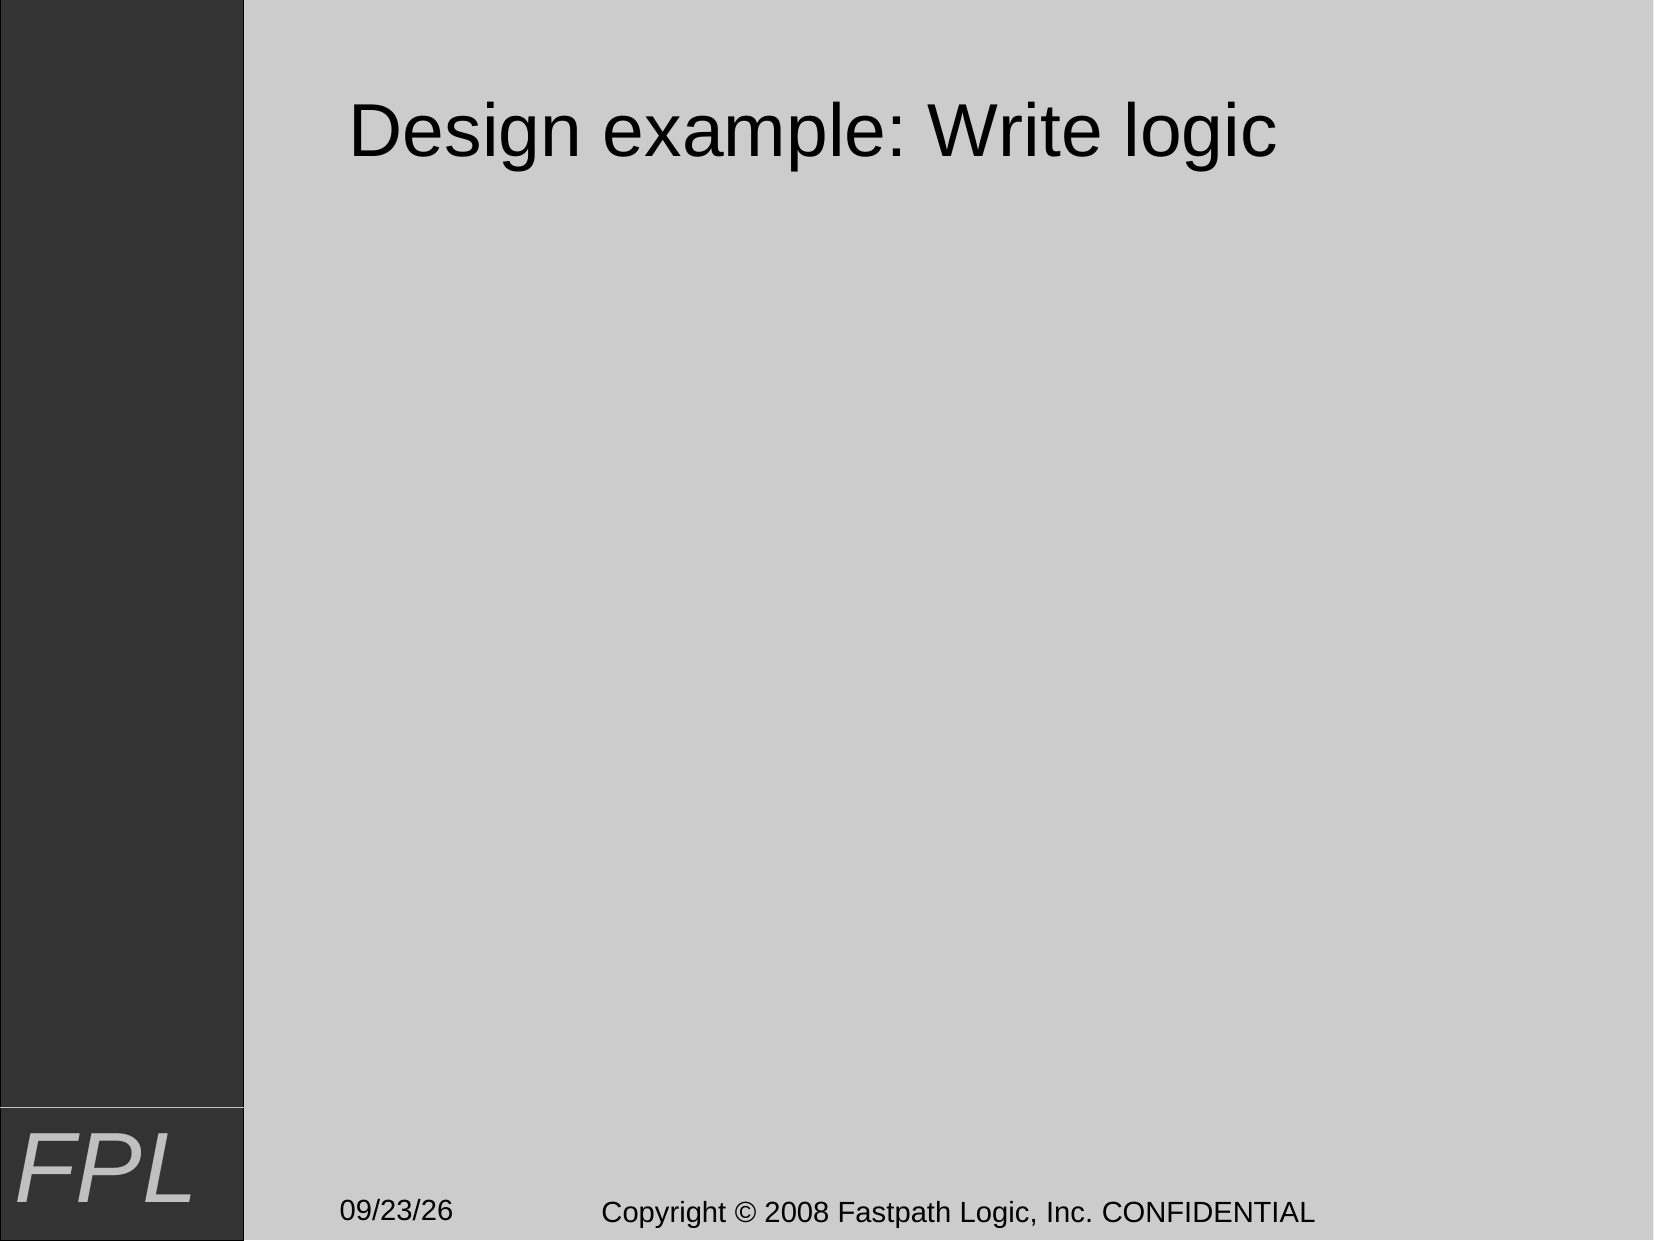

# Design example: Write logic
Copyright Fastpath Logic Inc. @2007